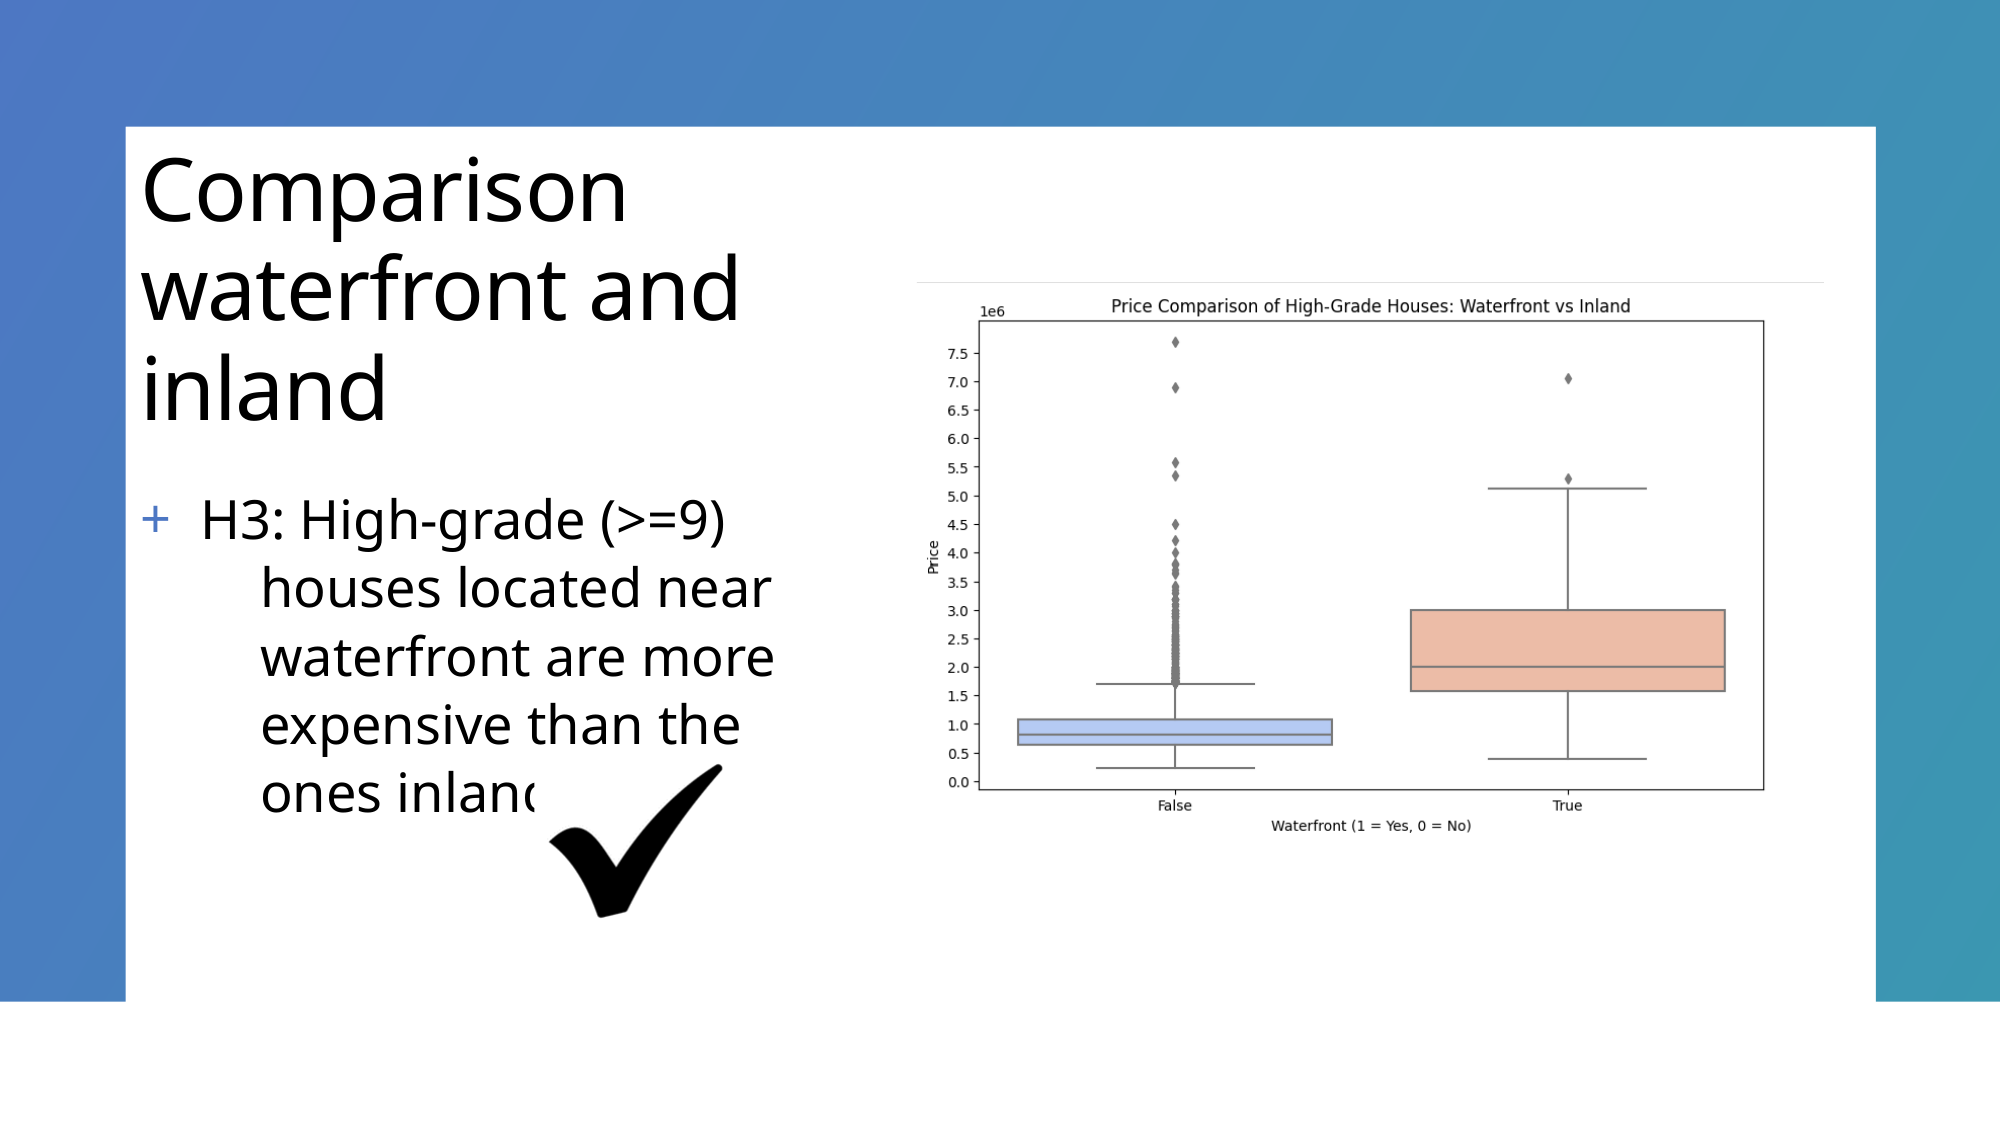

# Comparison waterfront and inland
H3: High-grade (>=9) houses located near waterfront are more expensive than the ones inland